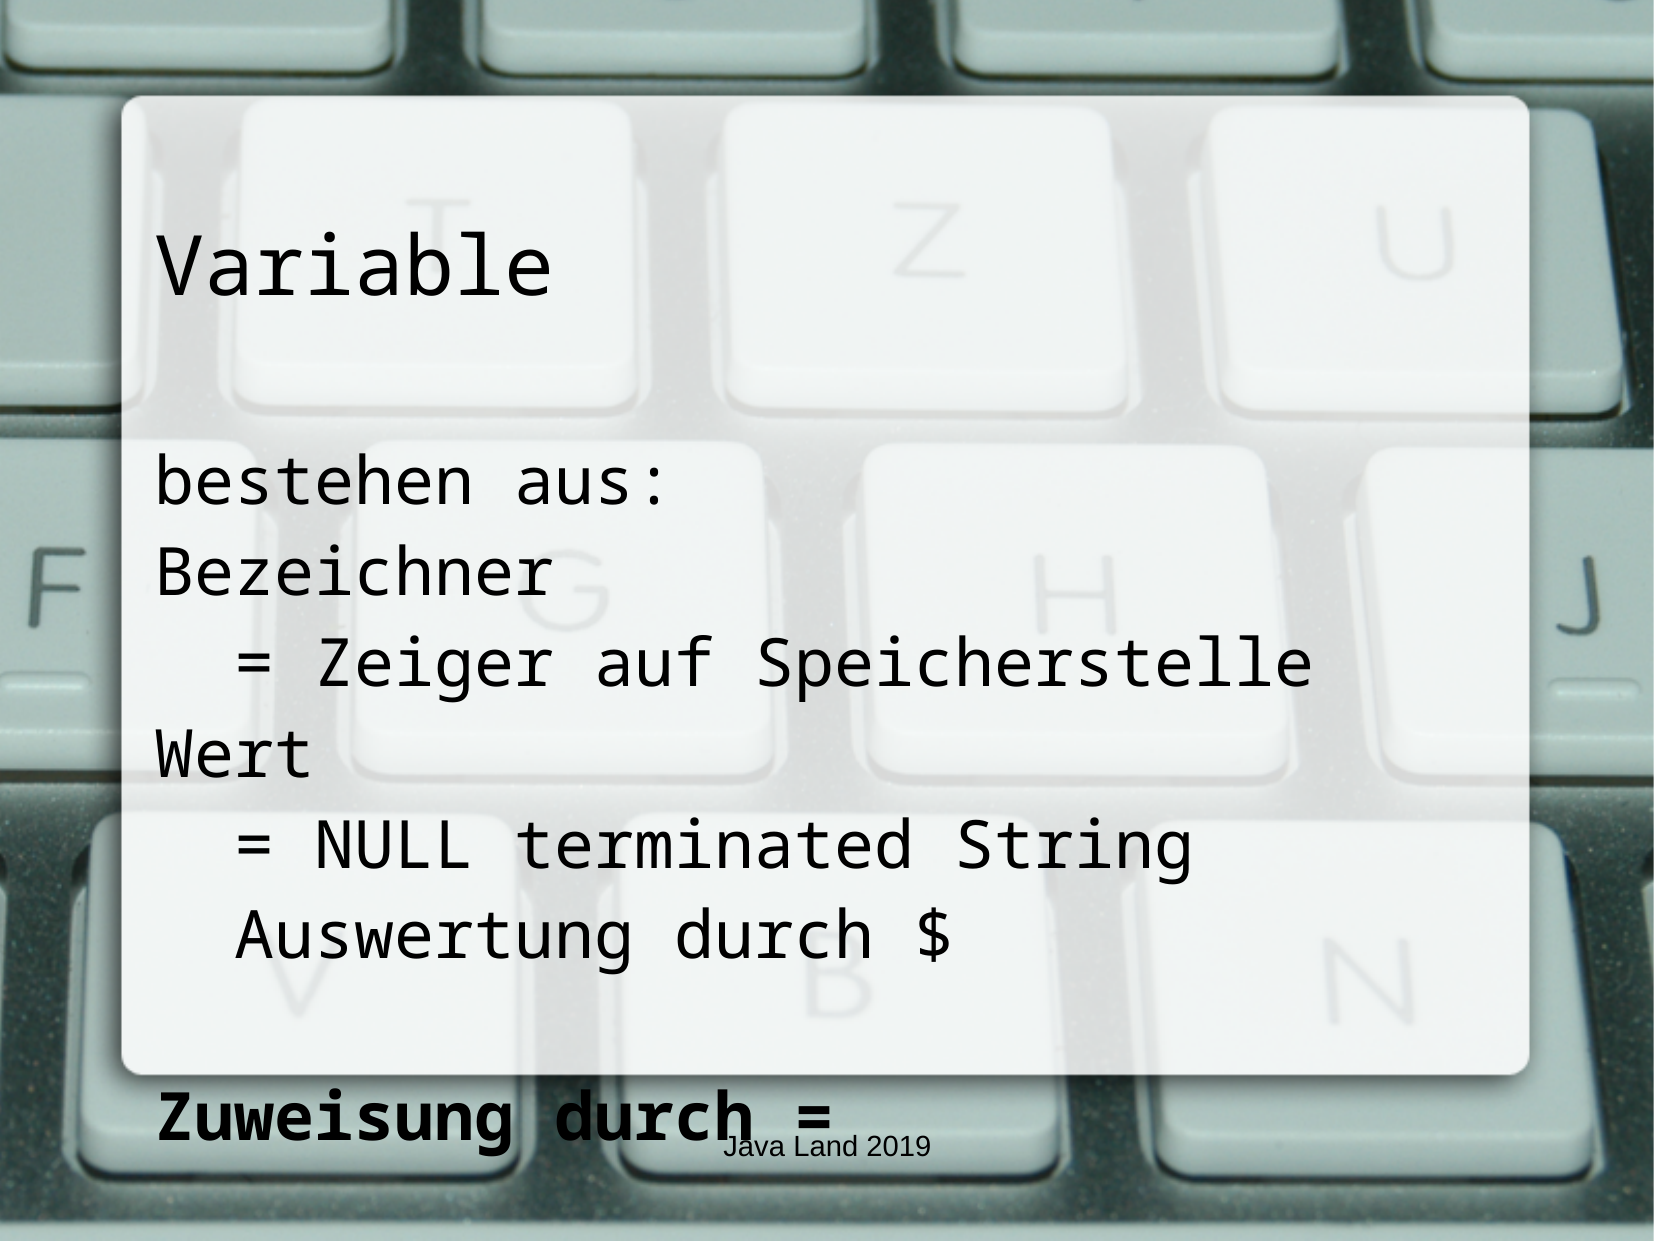

#
Variable
bestehen aus:
Bezeichner
 = Zeiger auf Speicherstelle
Wert
 = NULL terminated String
 Auswertung durch $
Zuweisung durch =